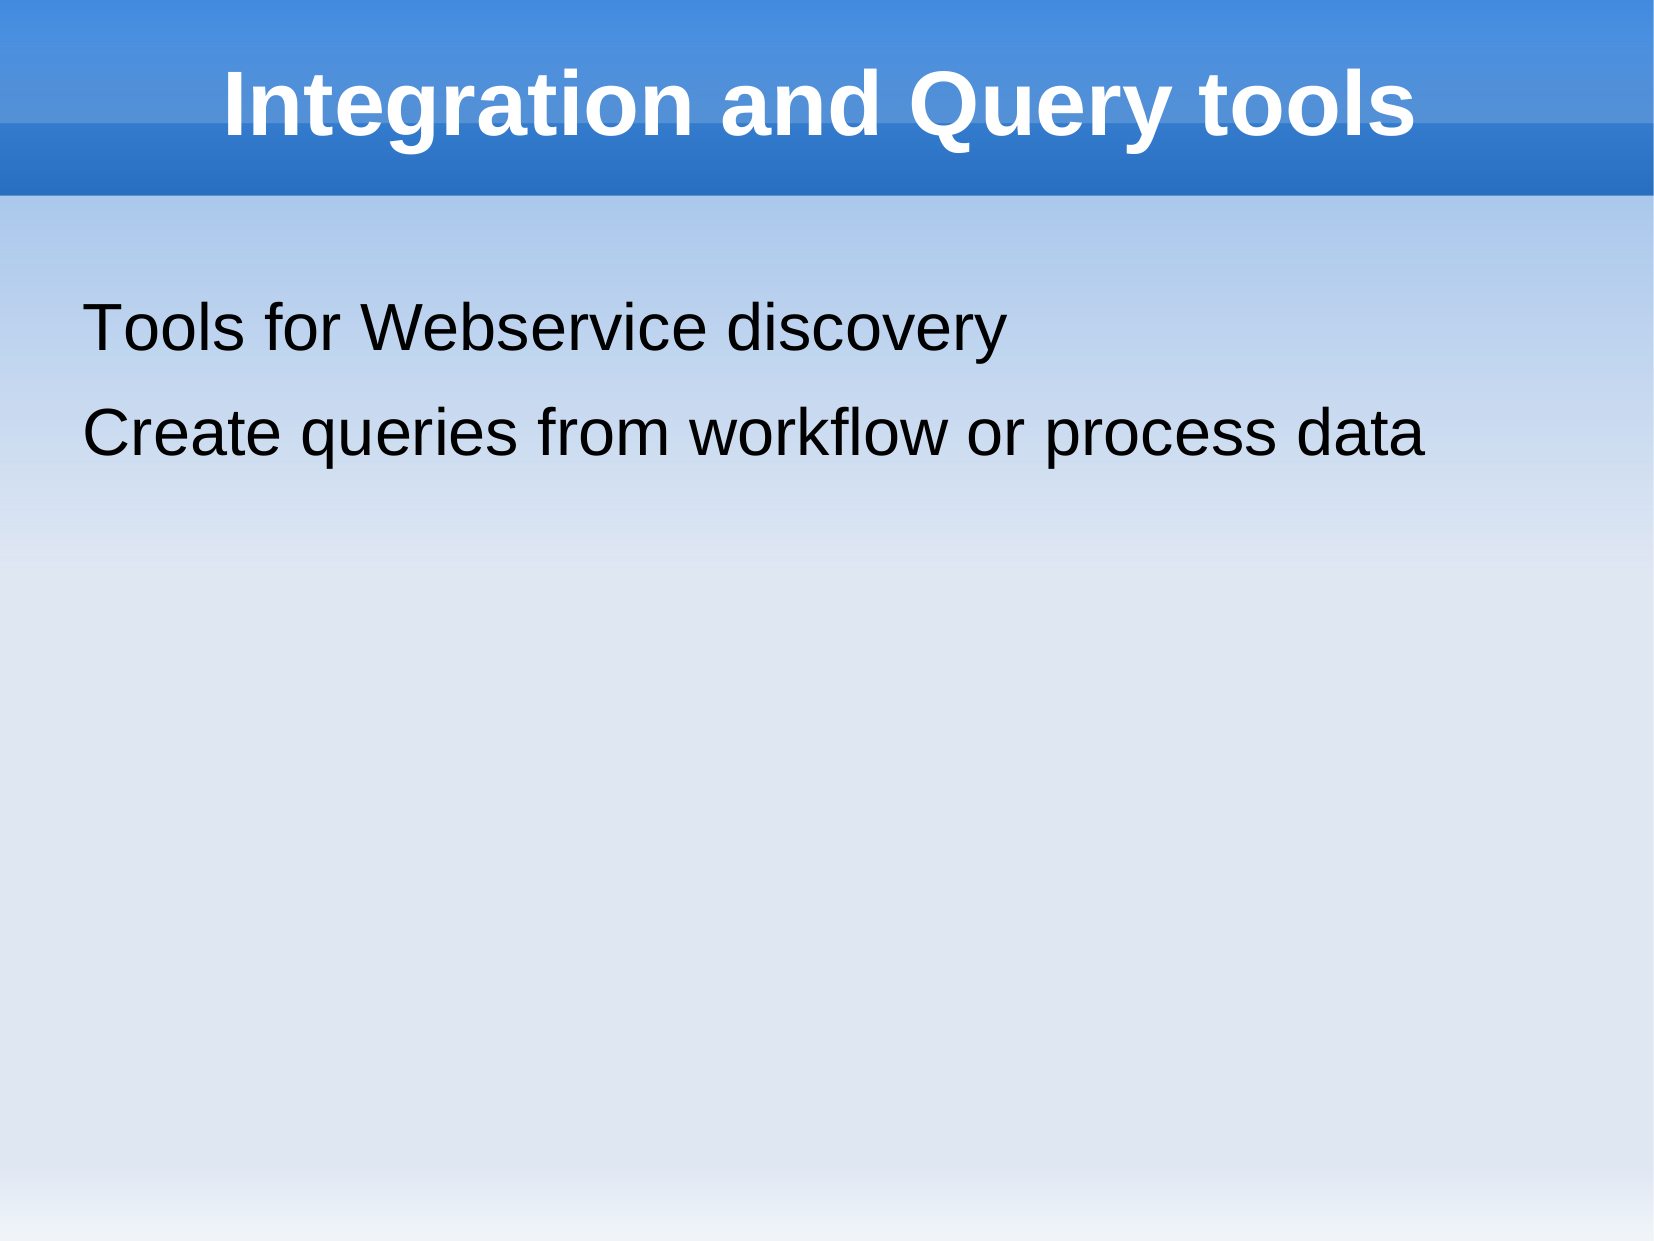

# Integration and Query tools
Tools for Webservice discovery
Create queries from workflow or process data